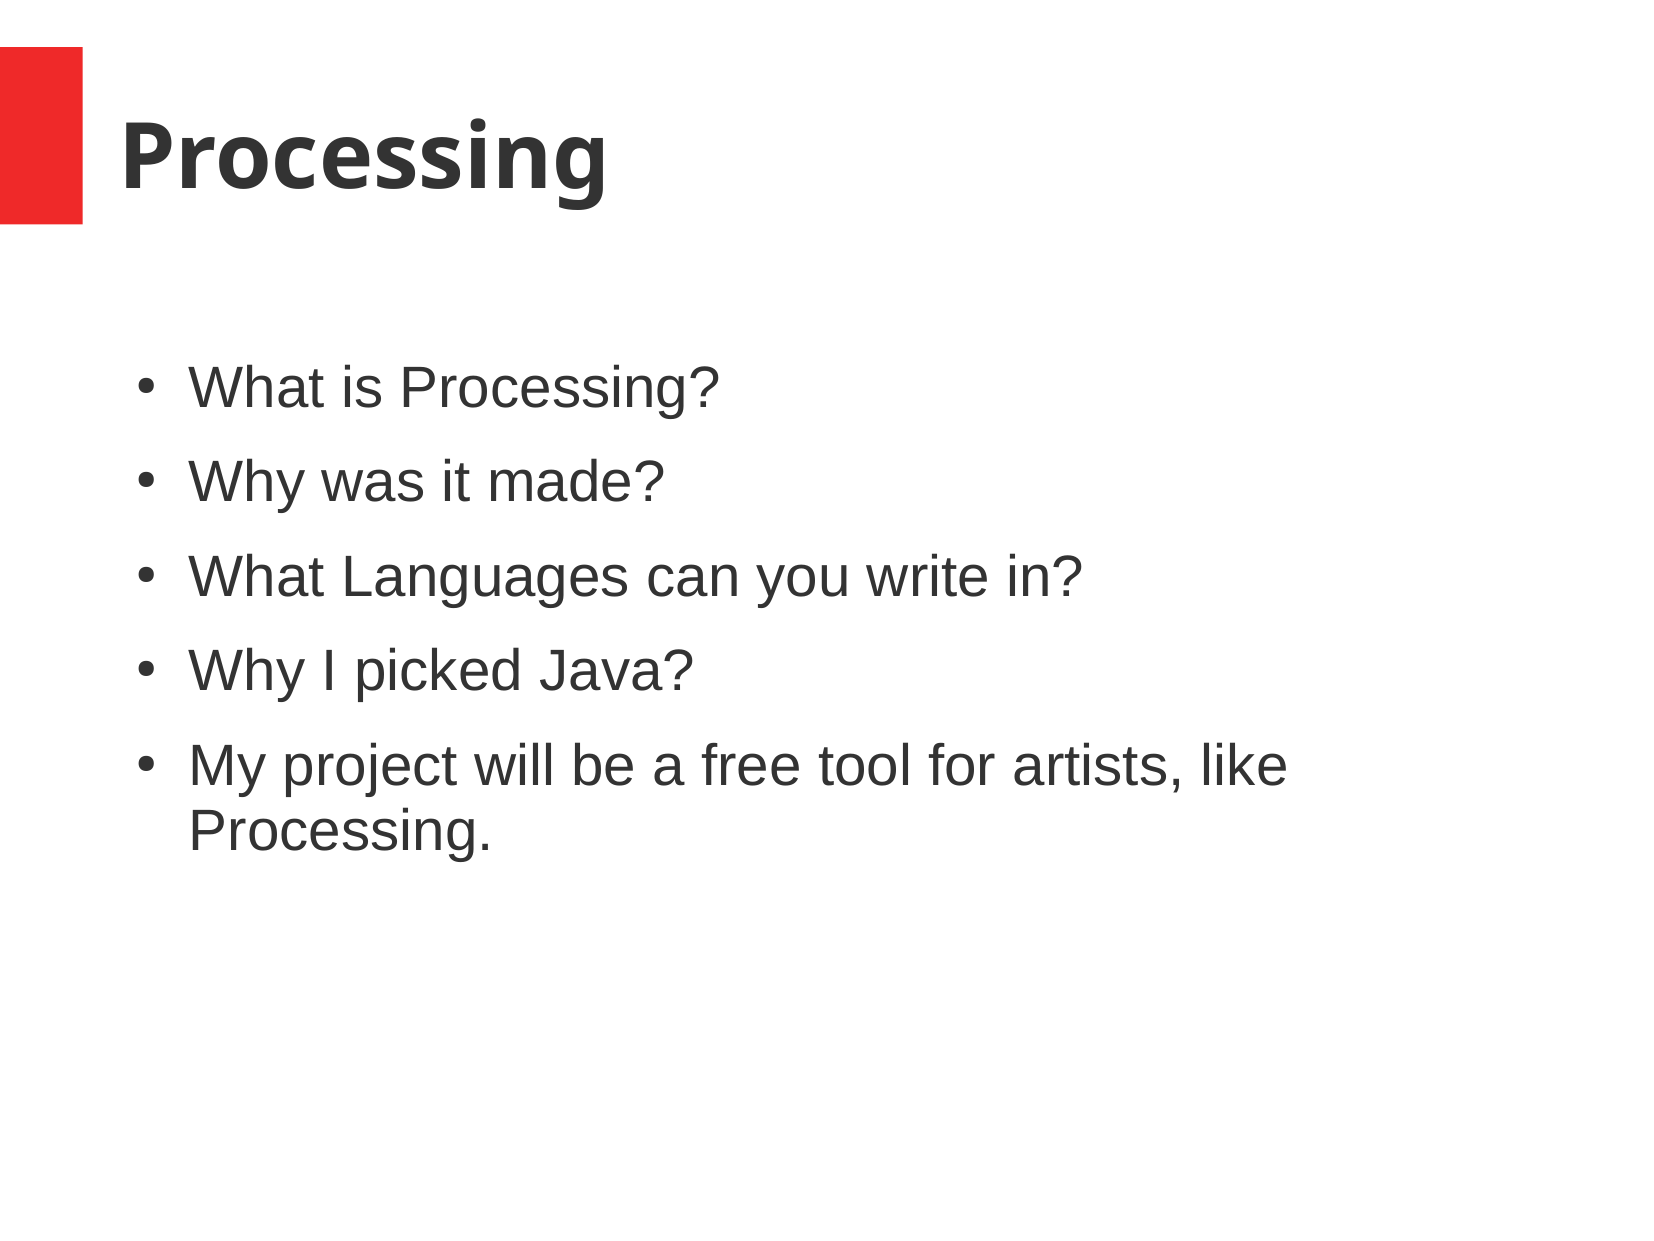

# Processing
What is Processing?
Why was it made?
What Languages can you write in?
Why I picked Java?
My project will be a free tool for artists, like Processing.